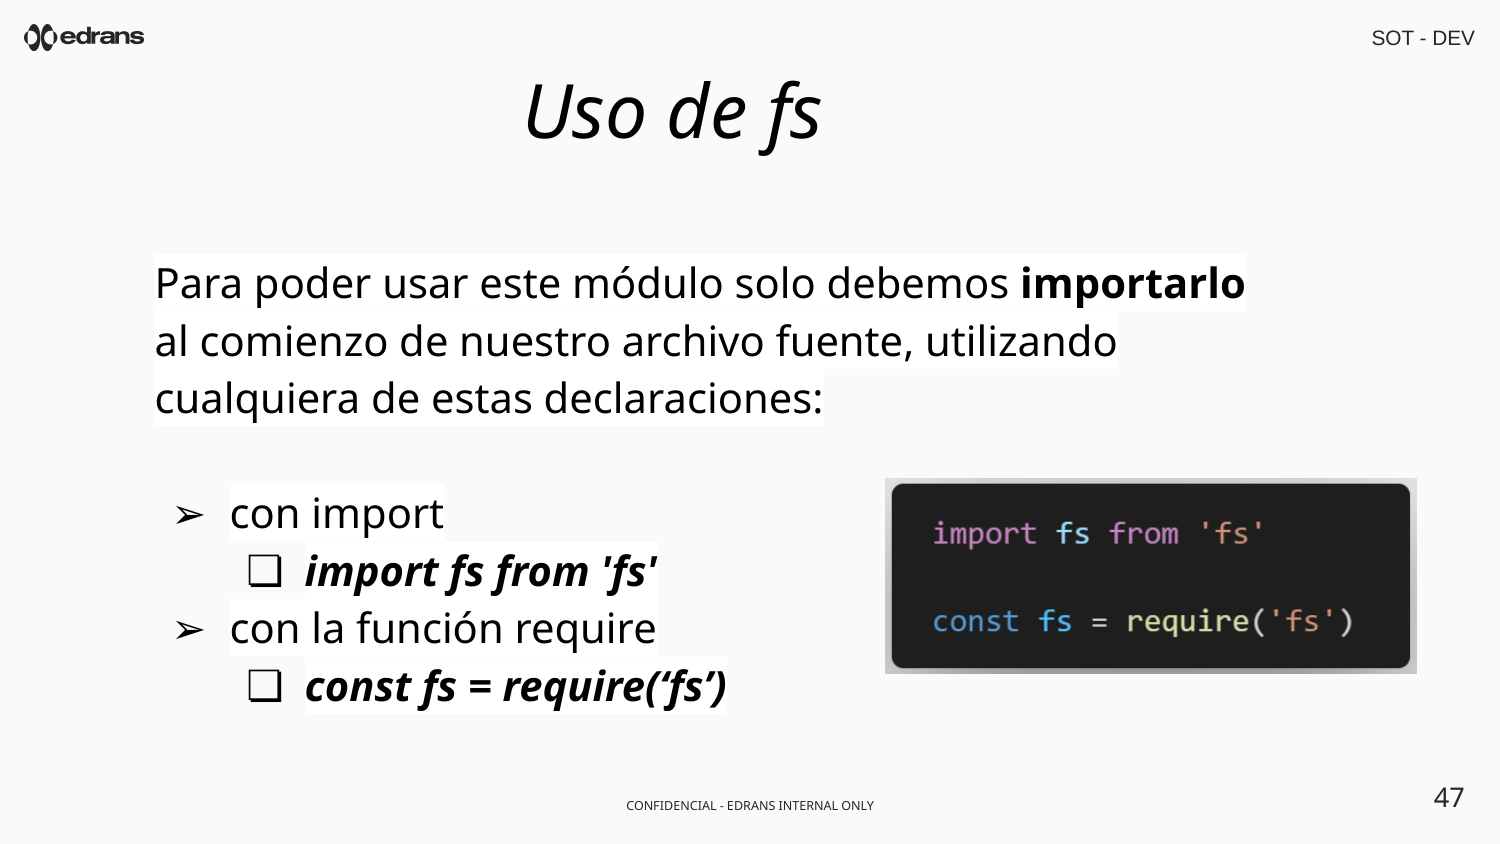

SOT - DEV
Uso de fs
Para poder usar este módulo solo debemos importarlo al comienzo de nuestro archivo fuente, utilizando cualquiera de estas declaraciones:
con import
import fs from 'fs'
con la función require
const fs = require(‘fs’)
CONFIDENCIAL - EDRANS INTERNAL ONLY